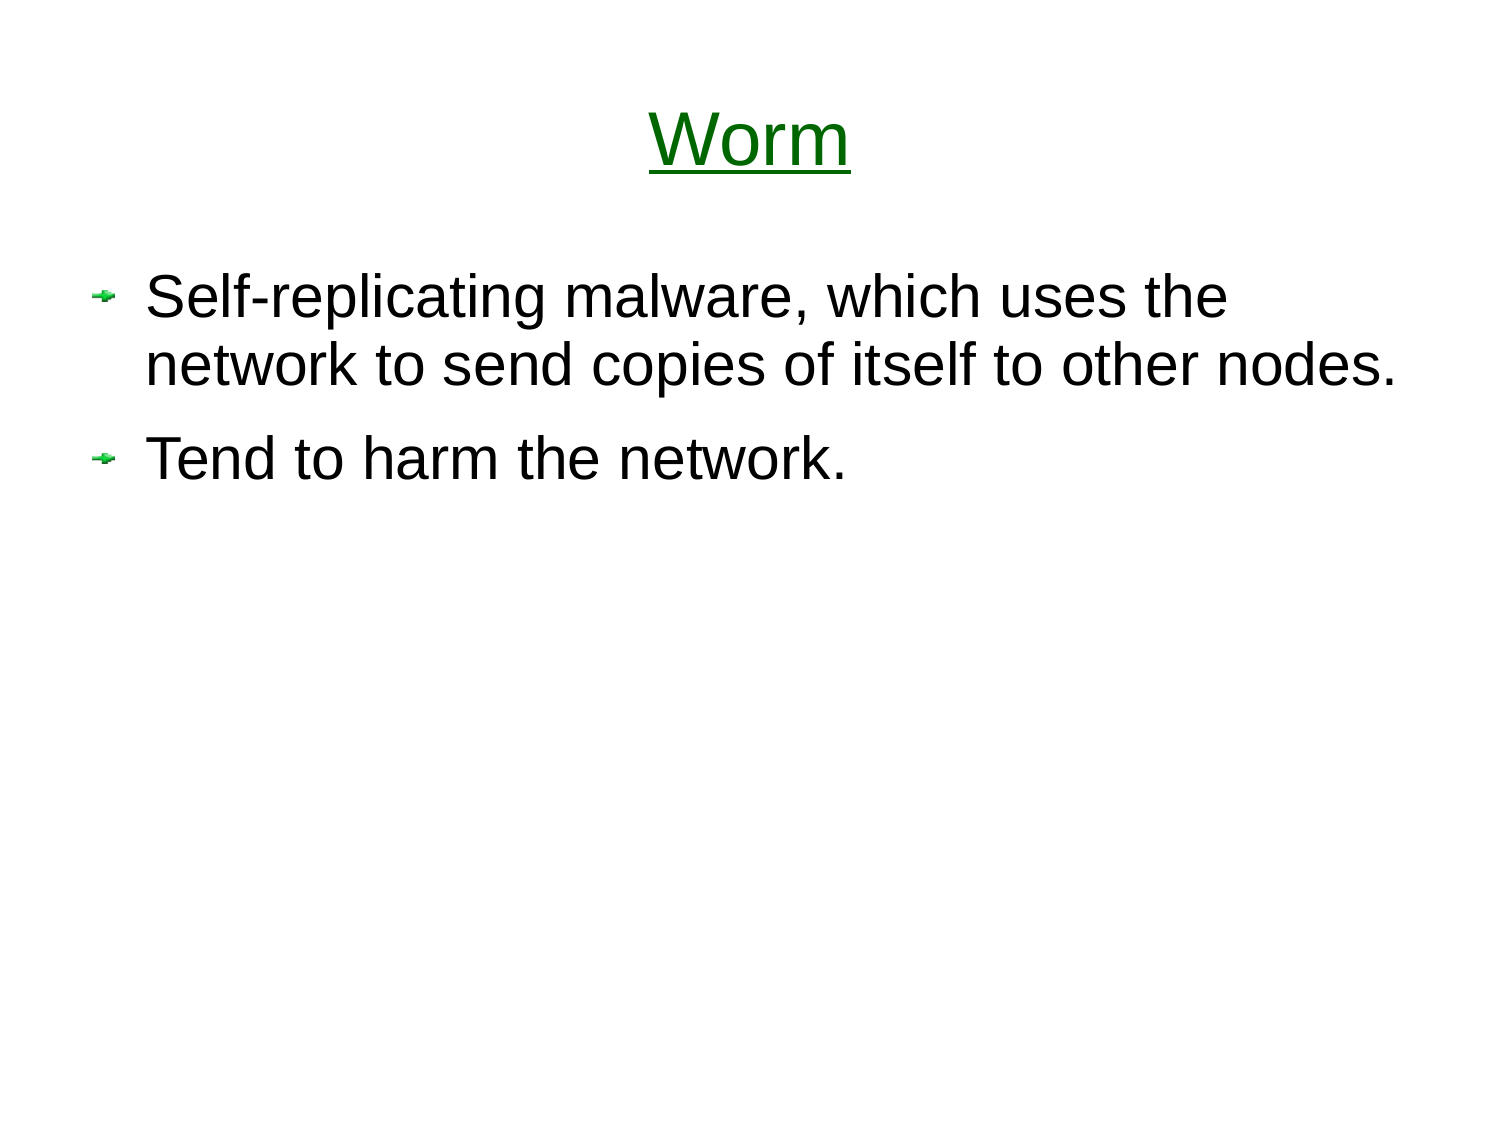

# Worm
Self-replicating malware, which uses the network to send copies of itself to other nodes.
Tend to harm the network.